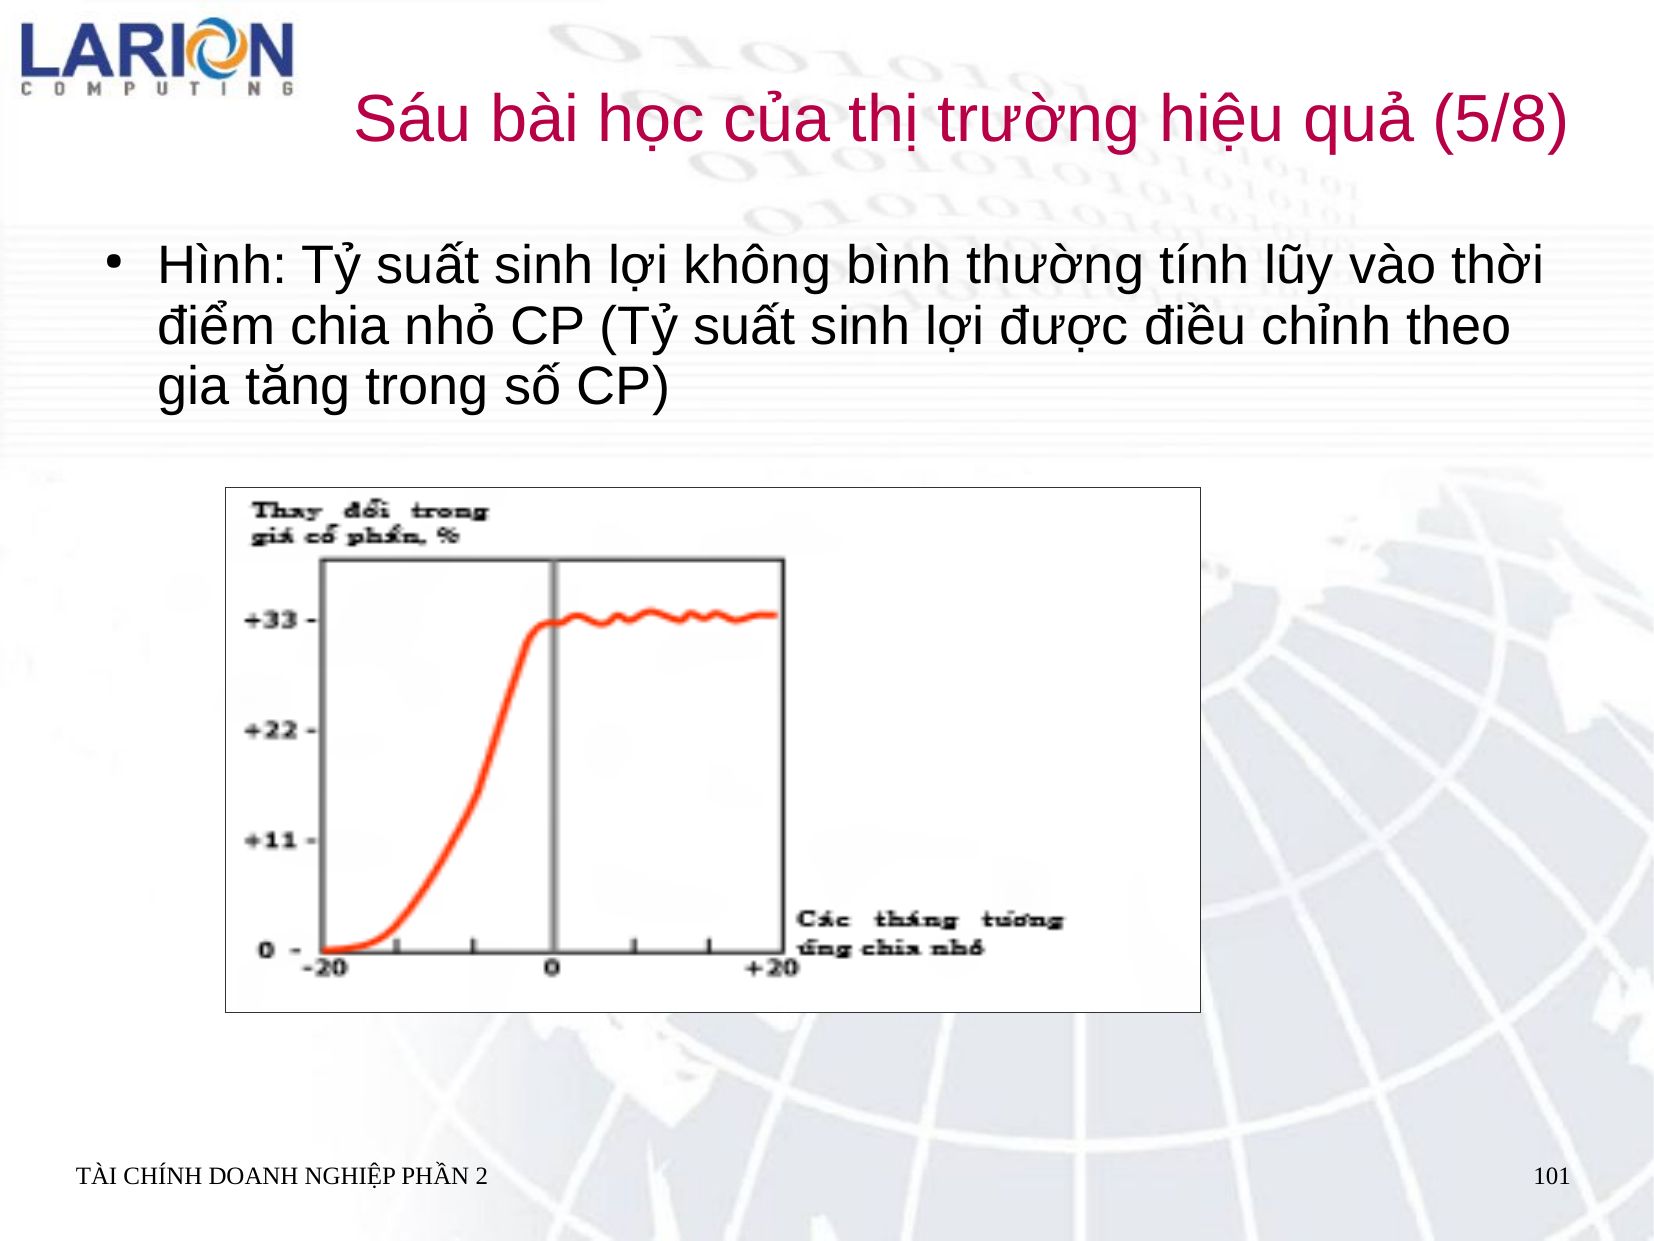

# Sáu bài học của thị trường hiệu quả (5/8)
Hình: Tỷ suất sinh lợi không bình thường tính lũy vào thời điểm chia nhỏ CP (Tỷ suất sinh lợi được điều chỉnh theo gia tăng trong số CP)
TÀI CHÍNH DOANH NGHIỆP PHẦN 2
101